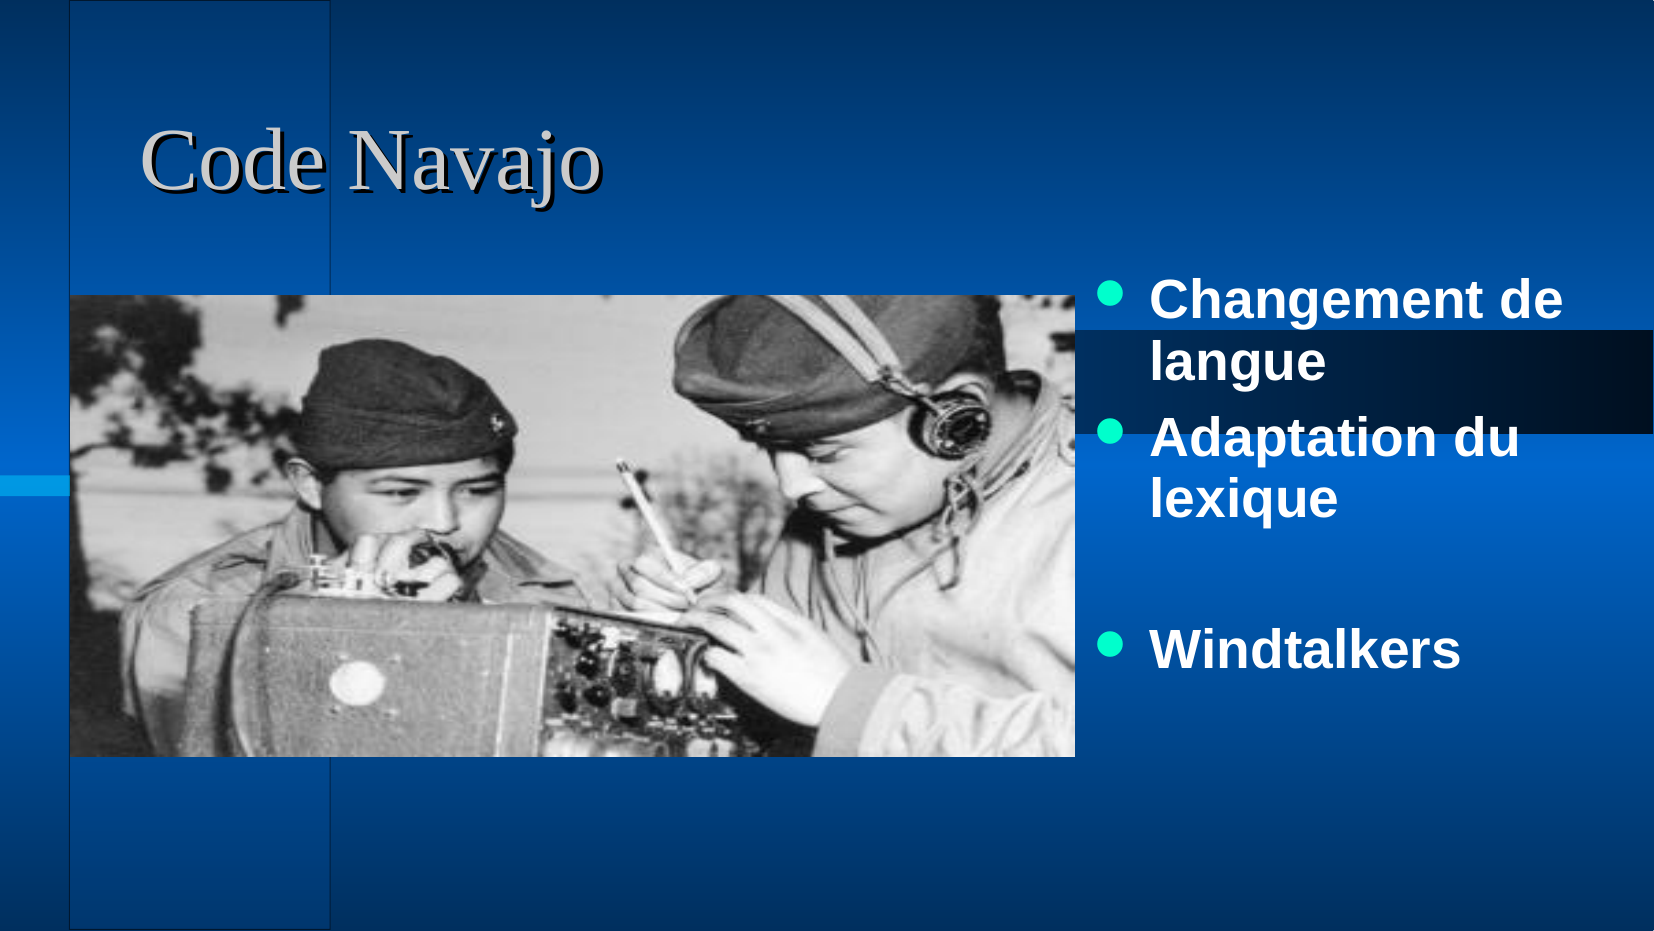

# Code Navajo
Changement de langue
Adaptation du lexique
Windtalkers